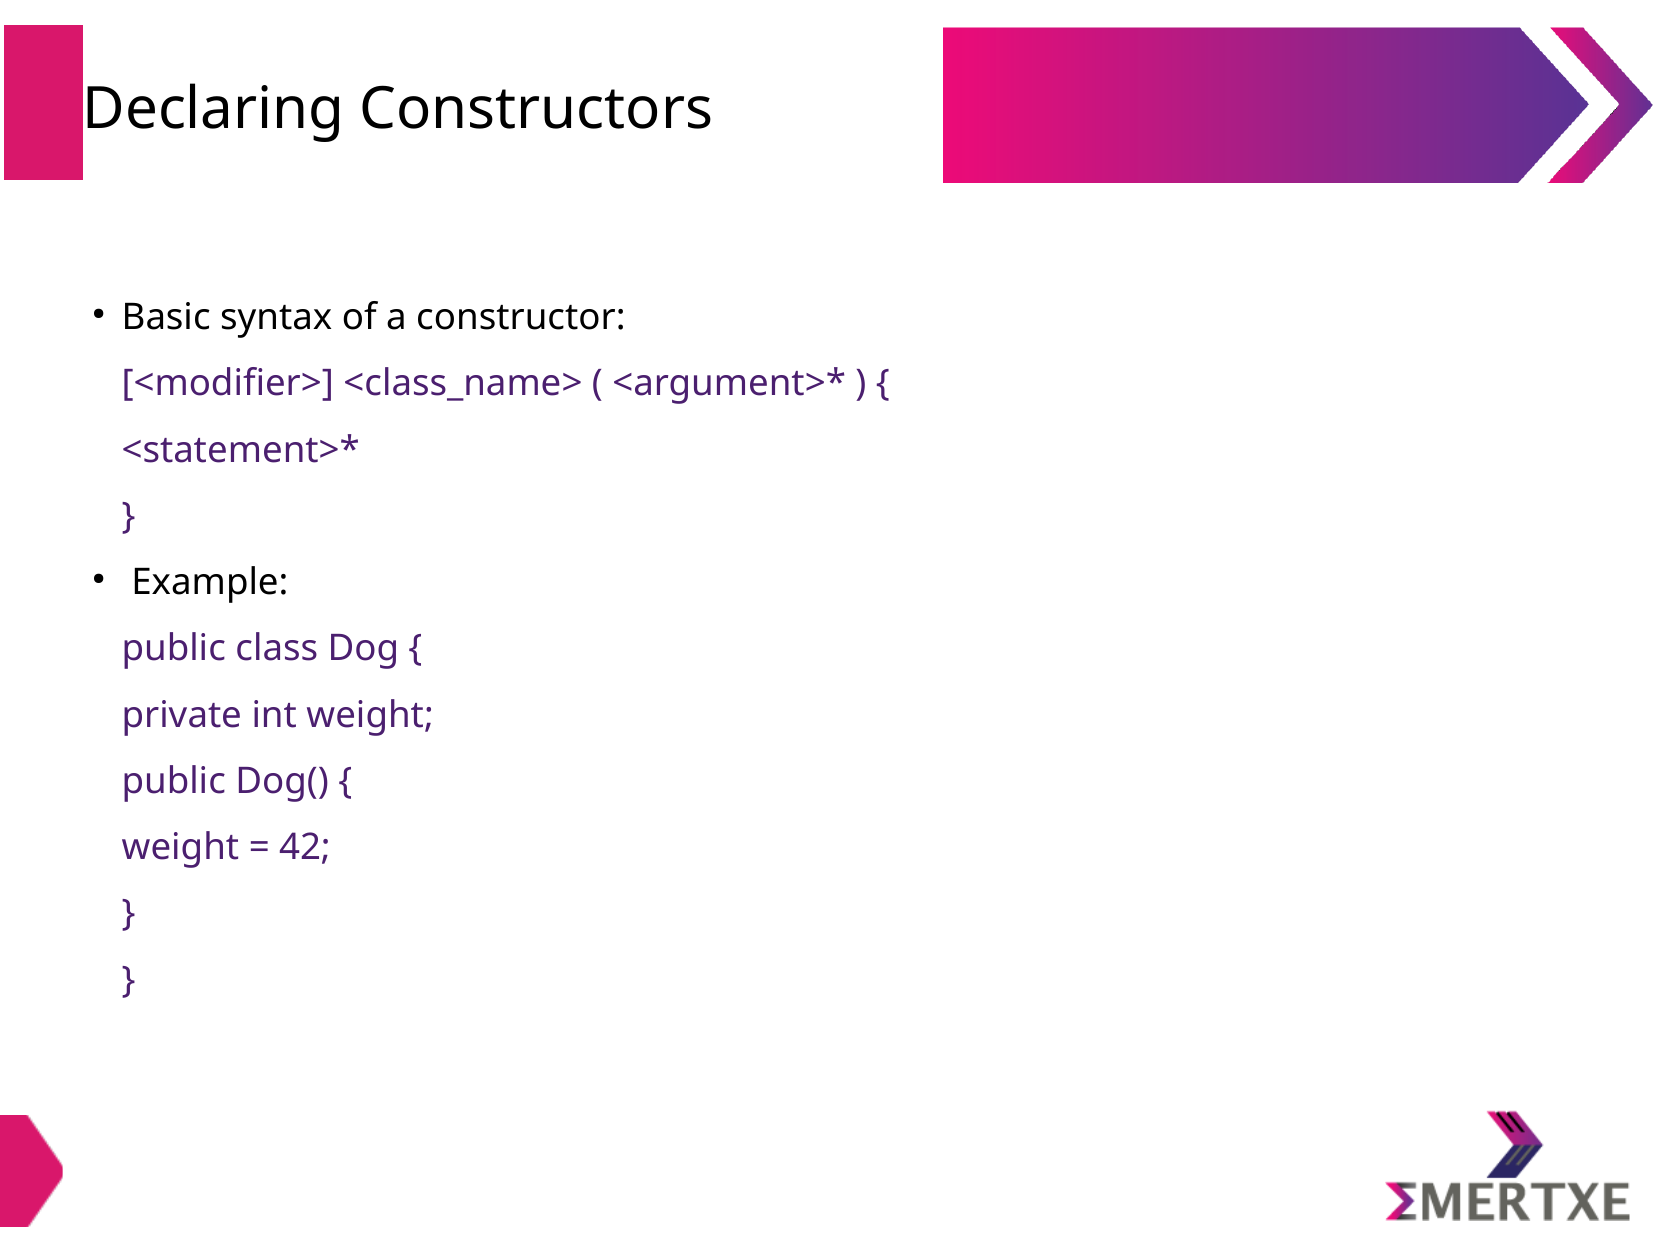

# Declaring Constructors
Basic syntax of a constructor:
[<modifier>] <class_name> ( <argument>* ) {
<statement>*
}
 Example:
public class Dog {
private int weight;
public Dog() {
weight = 42;
}
}